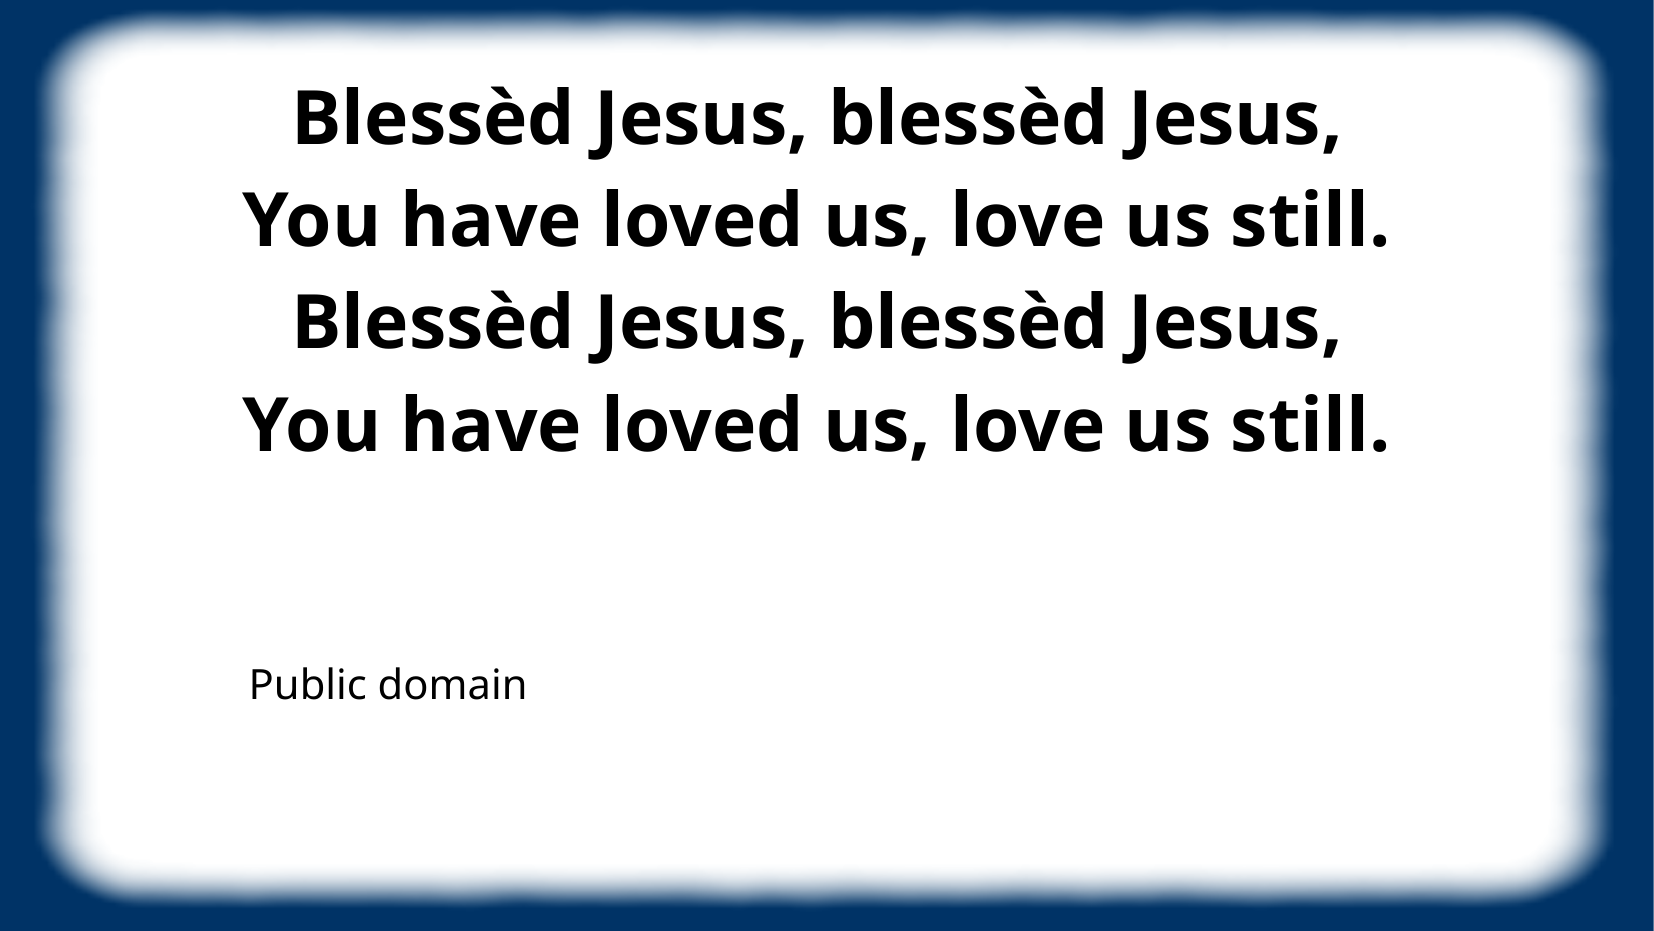

Blessèd Jesus, blessèd Jesus,
You have loved us, love us still.
Blessèd Jesus, blessèd Jesus,
You have loved us, love us still.
 Public domain